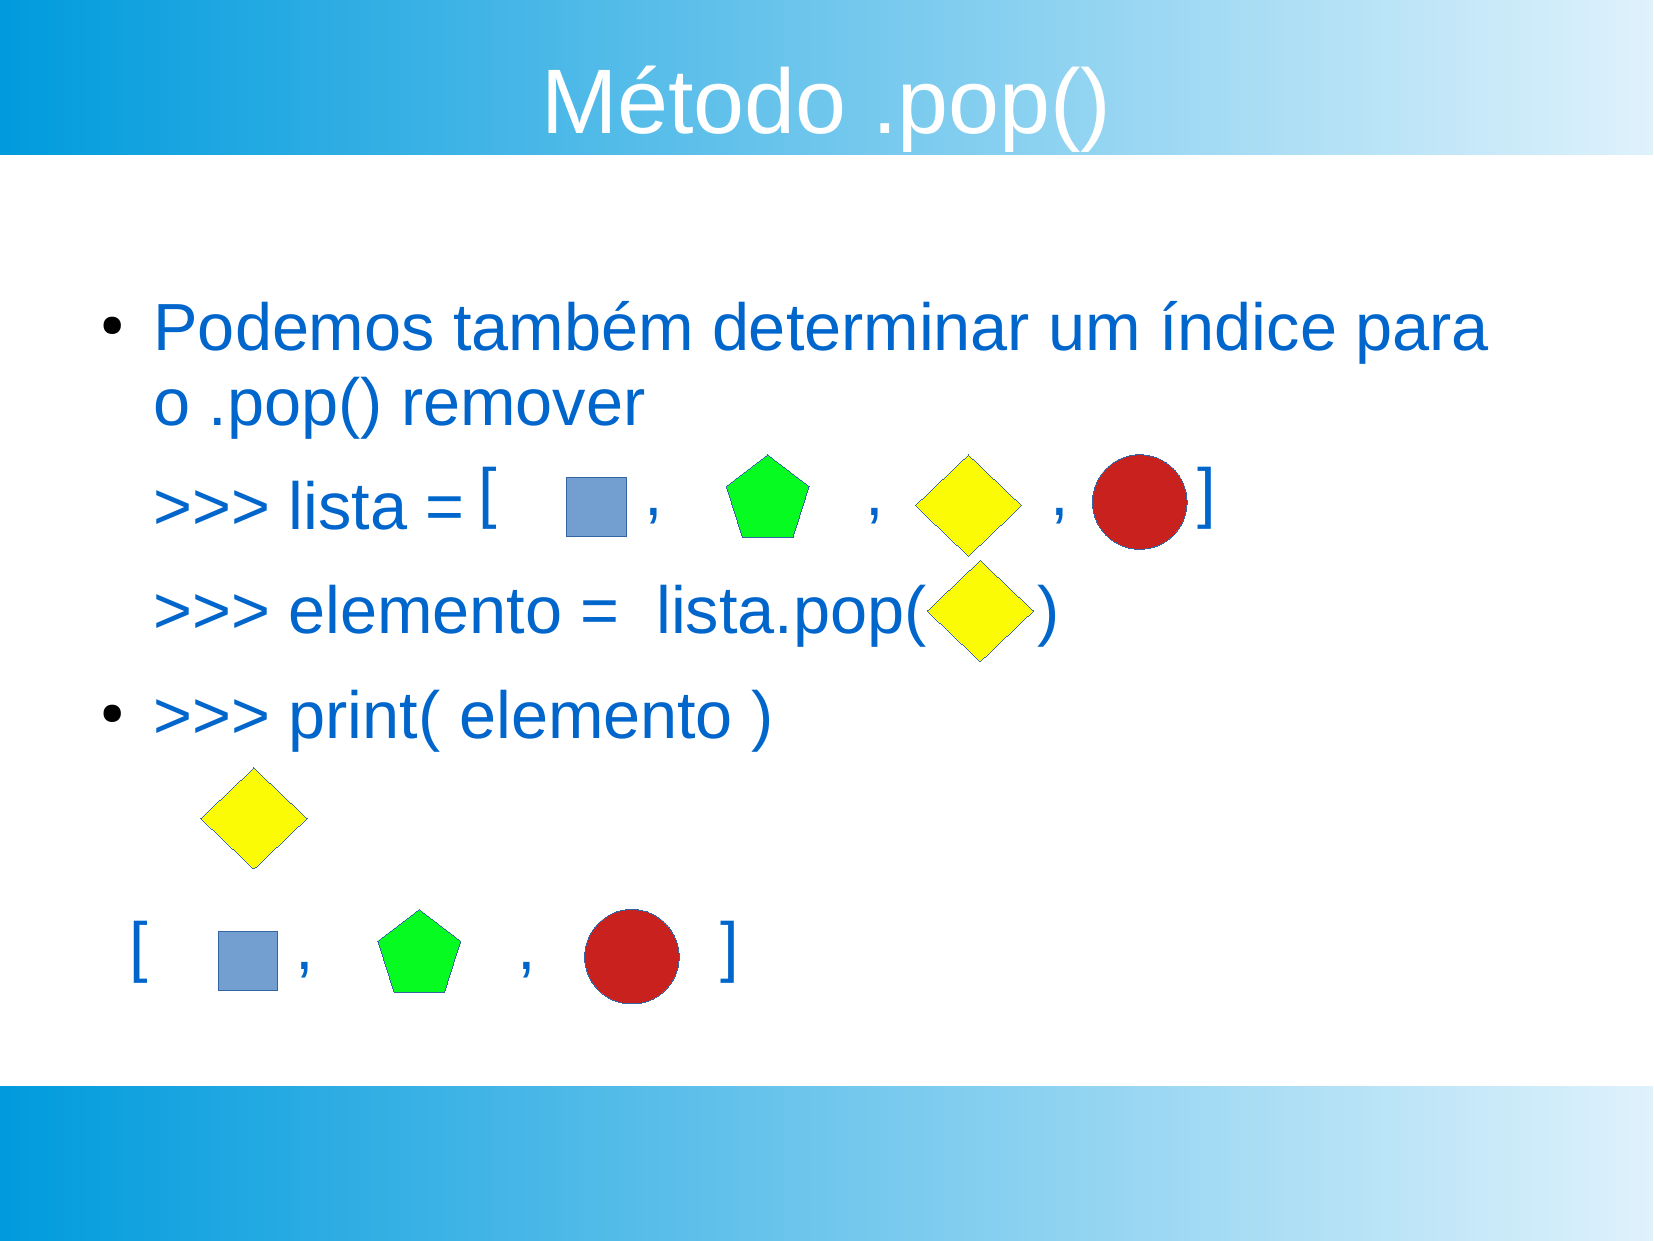

# Método .pop()
Podemos também determinar um índice para o .pop() remover
>>> lista =
>>> elemento = lista.pop( )
>>> print( elemento )
[ , , , ]
[ , , ]